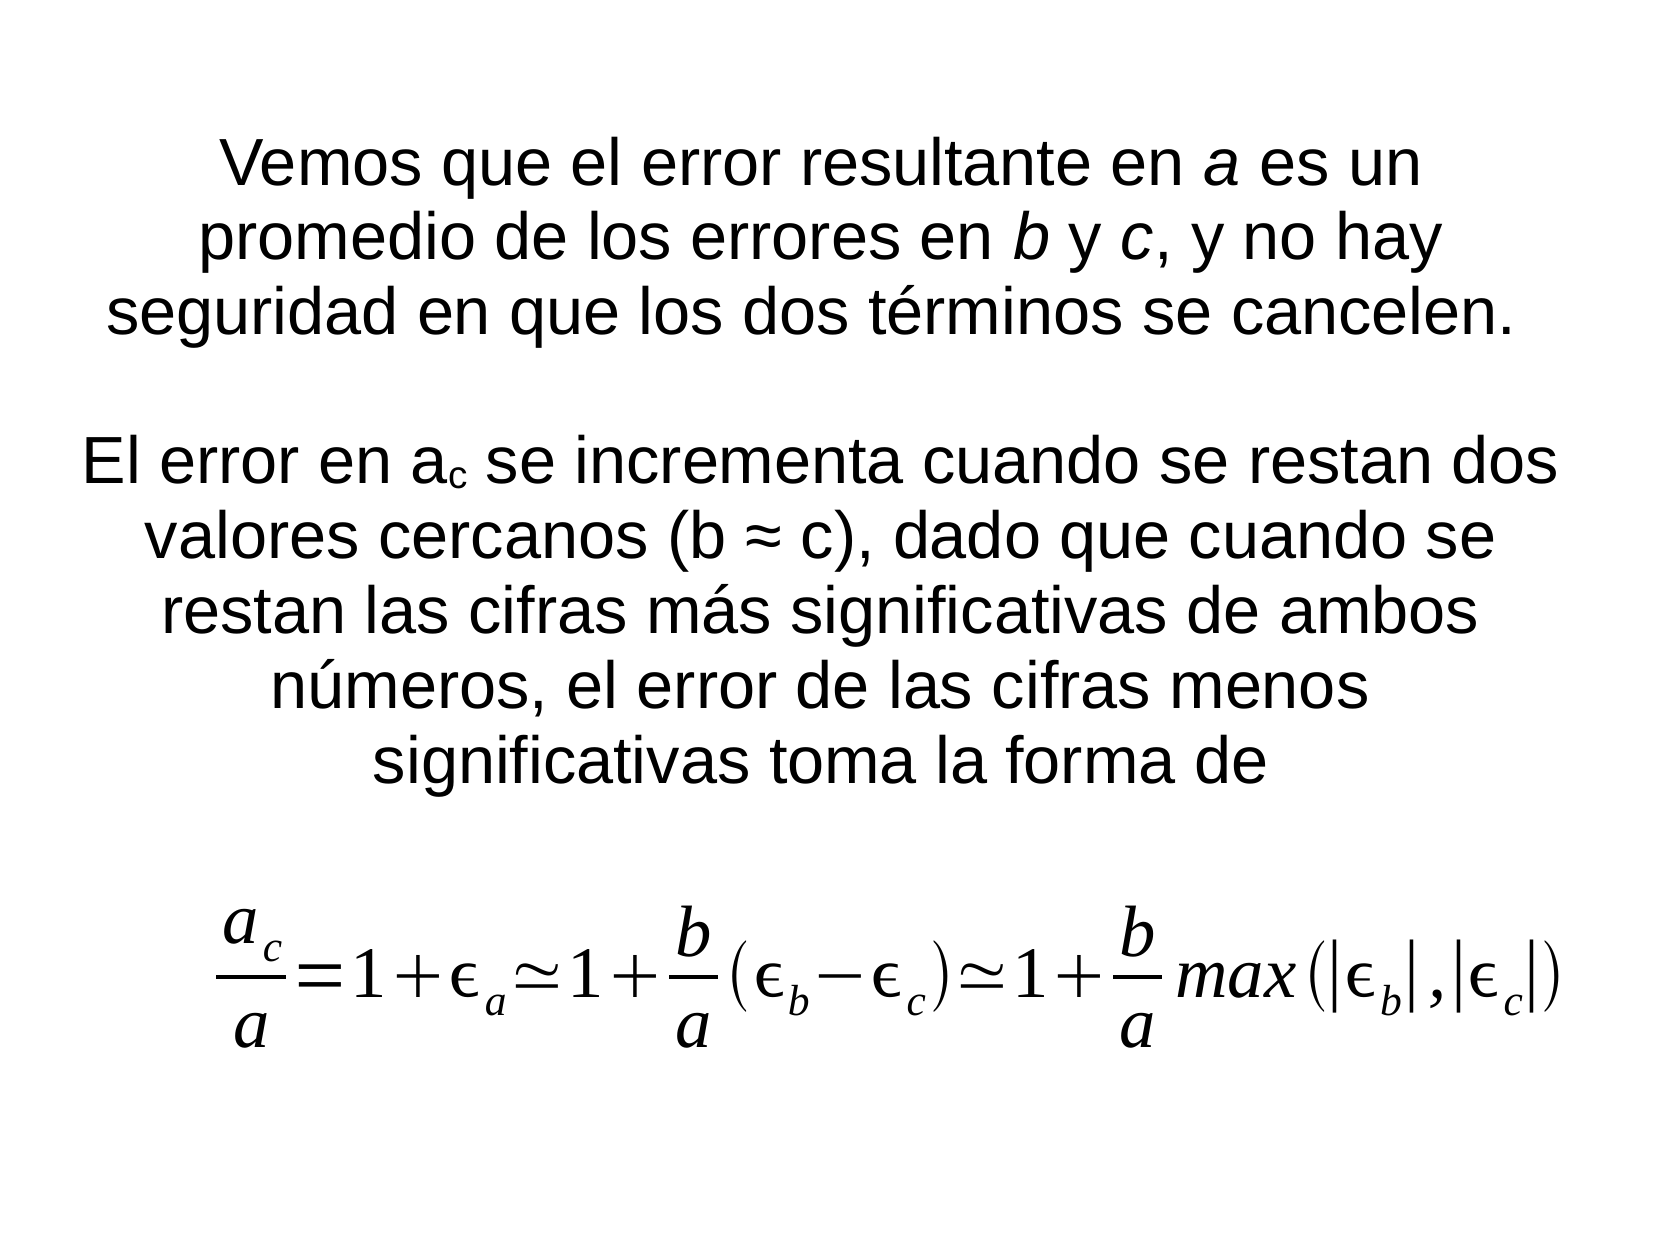

#
Vemos que el error resultante en a es un promedio de los errores en b y c, y no hay seguridad en que los dos términos se cancelen.
El error en ac se incrementa cuando se restan dos valores cercanos (b ≈ c), dado que cuando se restan las cifras más significativas de ambos números, el error de las cifras menos significativas toma la forma de